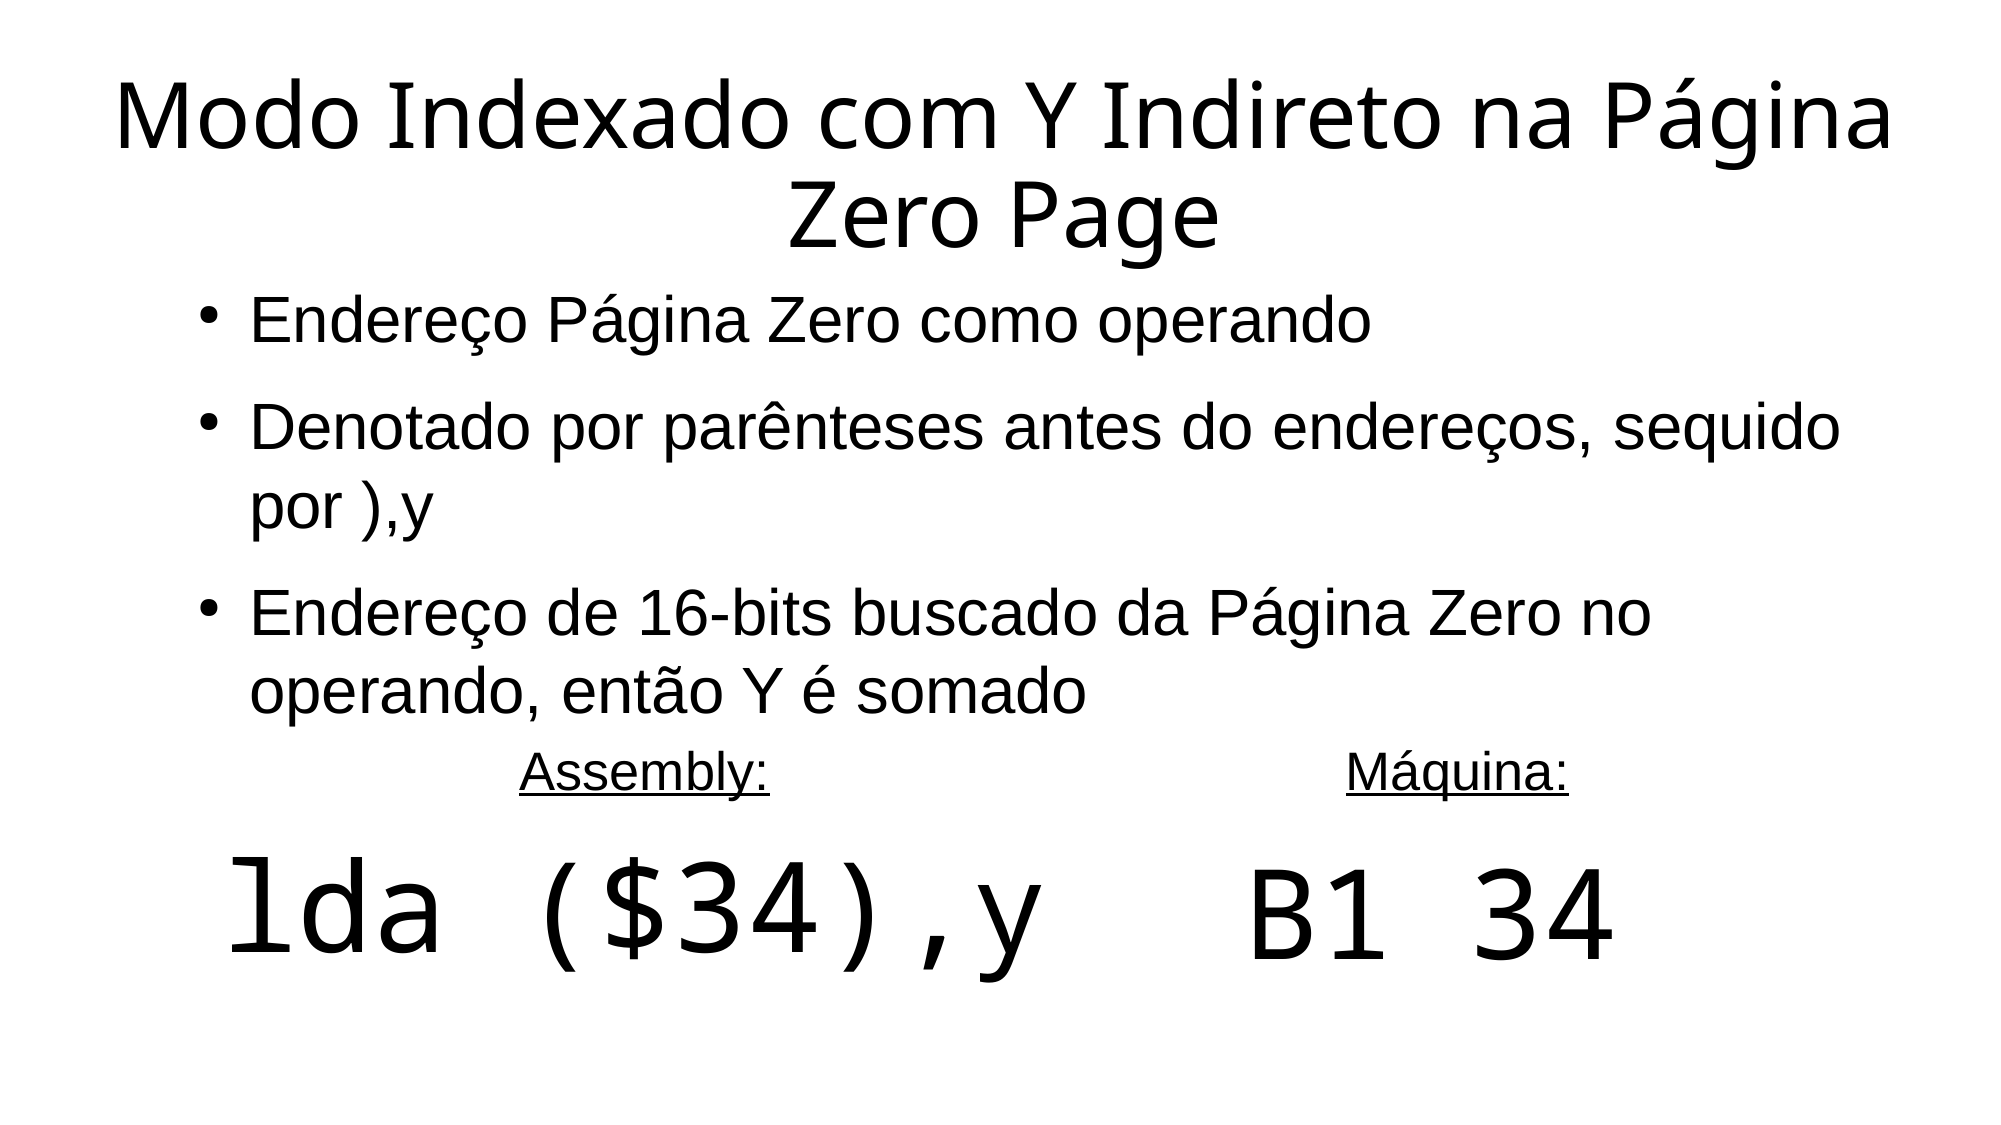

Modo Indexado com Y Indireto na Página Zero Page
# Endereço Página Zero como operando
Denotado por parênteses antes do endereços, sequido por ),y
Endereço de 16-bits buscado da Página Zero no operando, então Y é somado
Assembly:
Máquina:
lda ($34),y
B1 34